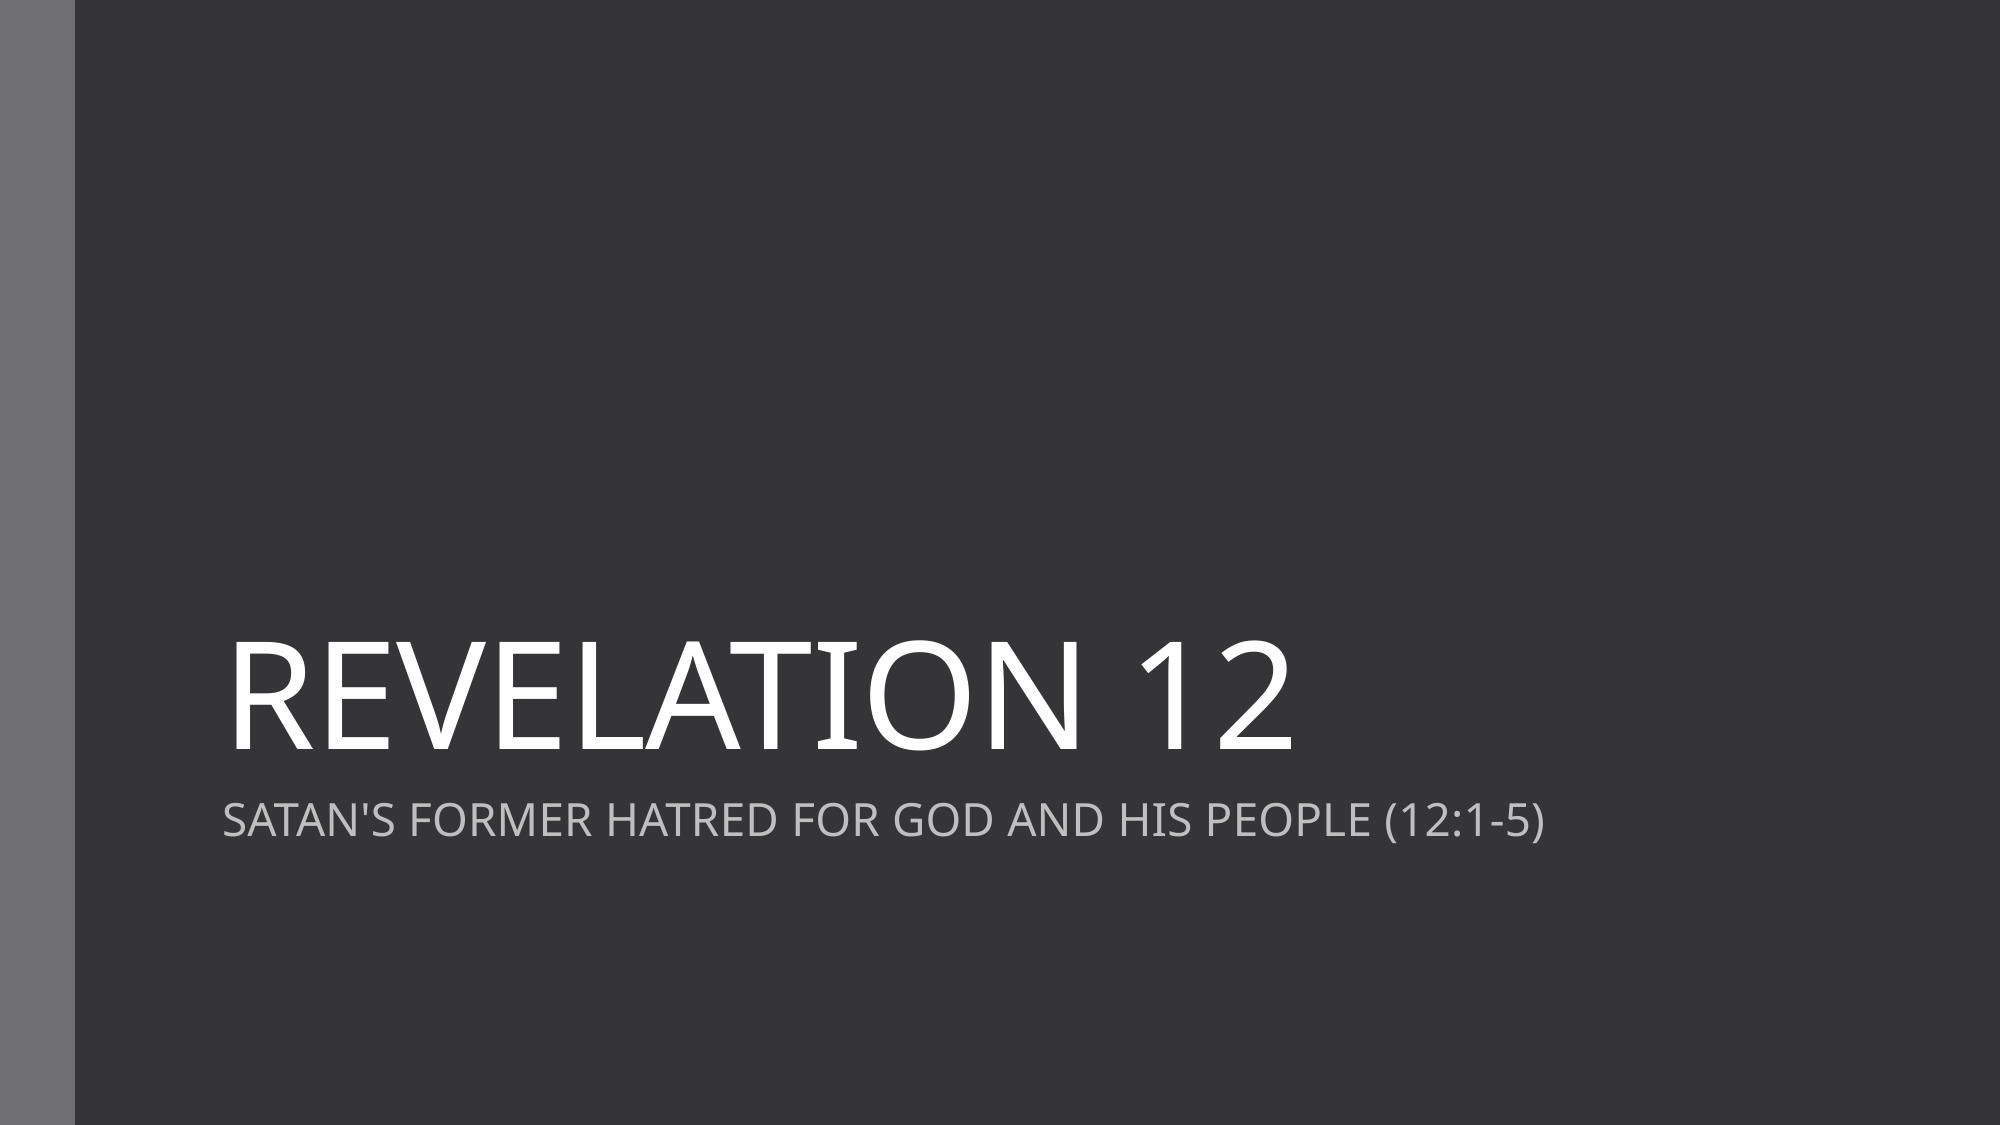

# REVELATION 12
SATAN'S FORMER HATRED FOR GOD AND HIS PEOPLE (12:1-5)